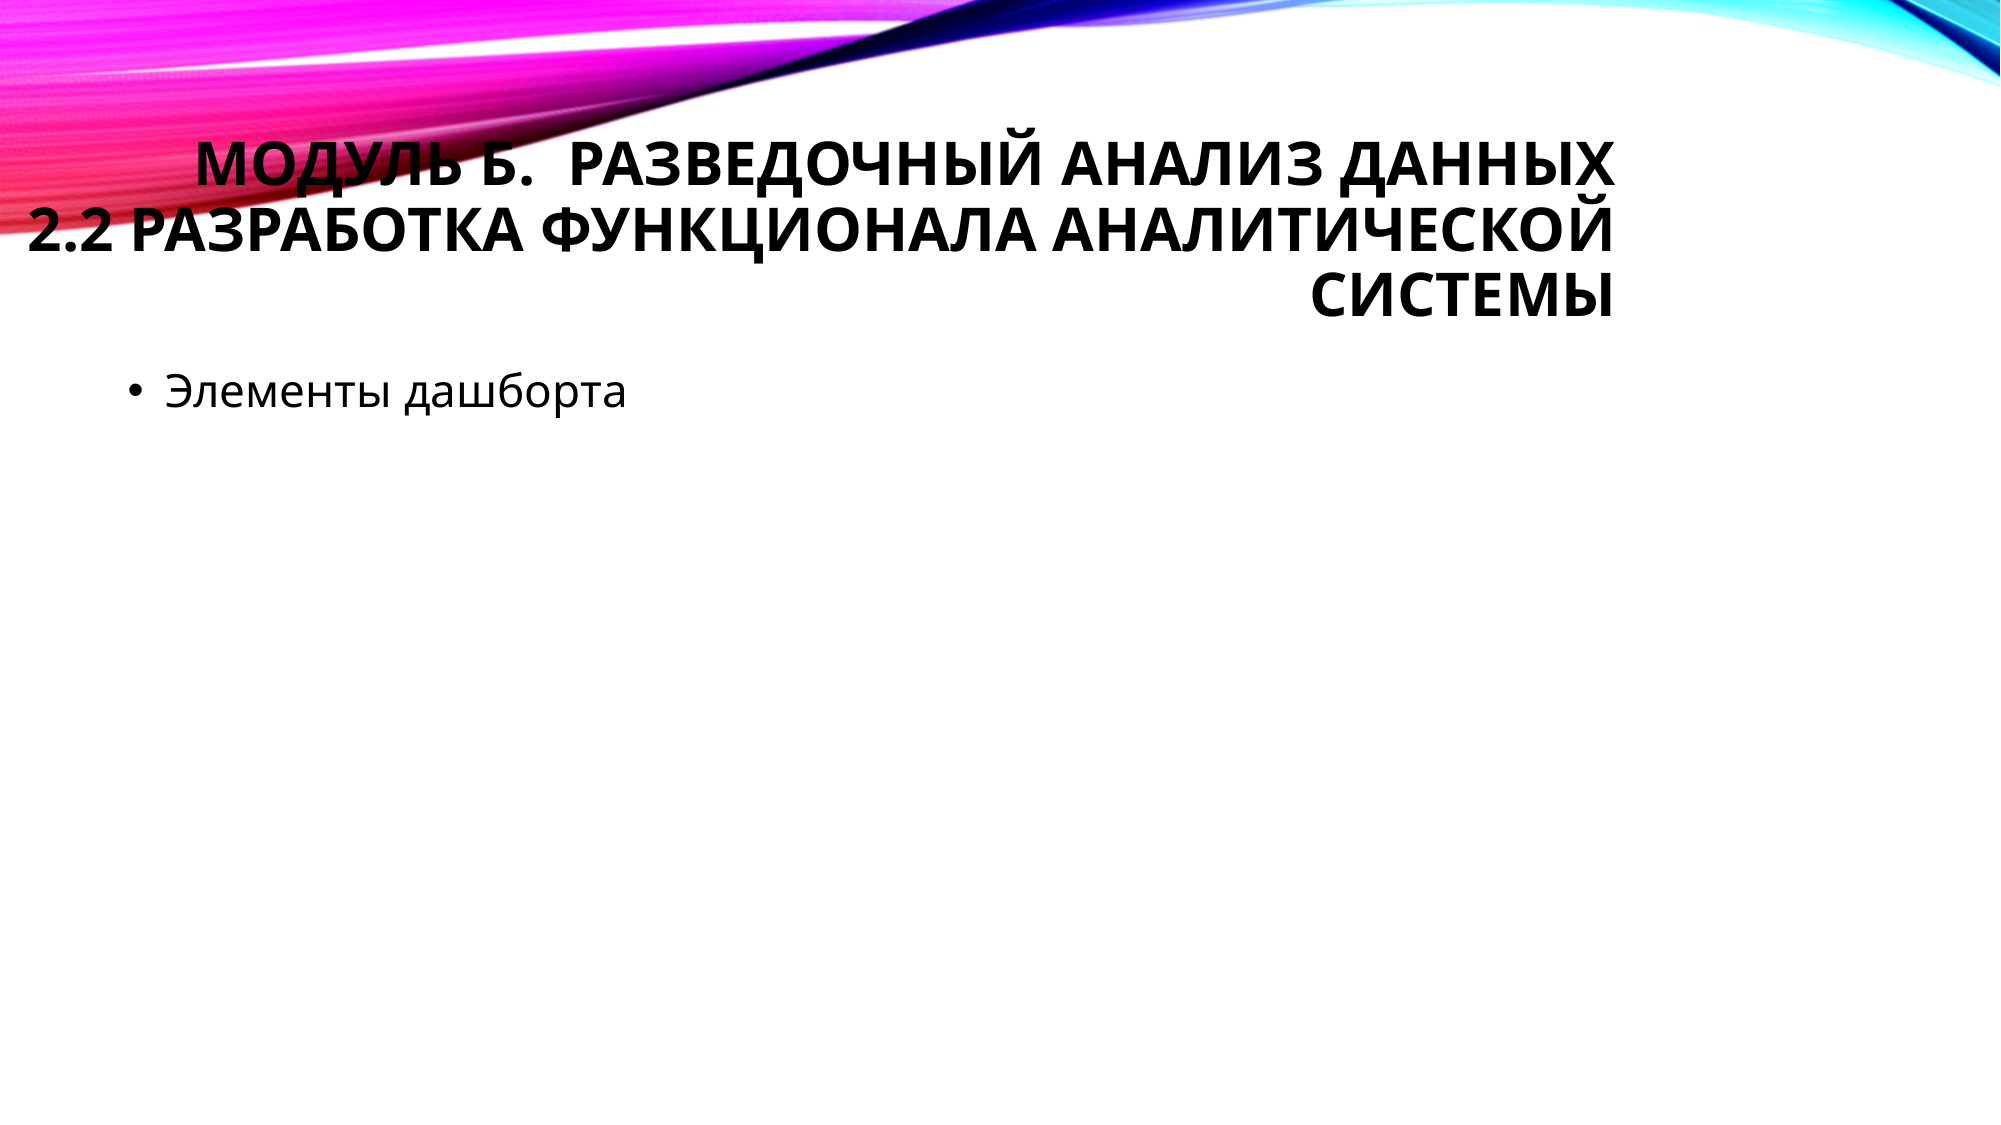

Модуль Б. Разведочный анализ данных
2.2 Разработка функционала аналитической системы
# Элементы дашборта